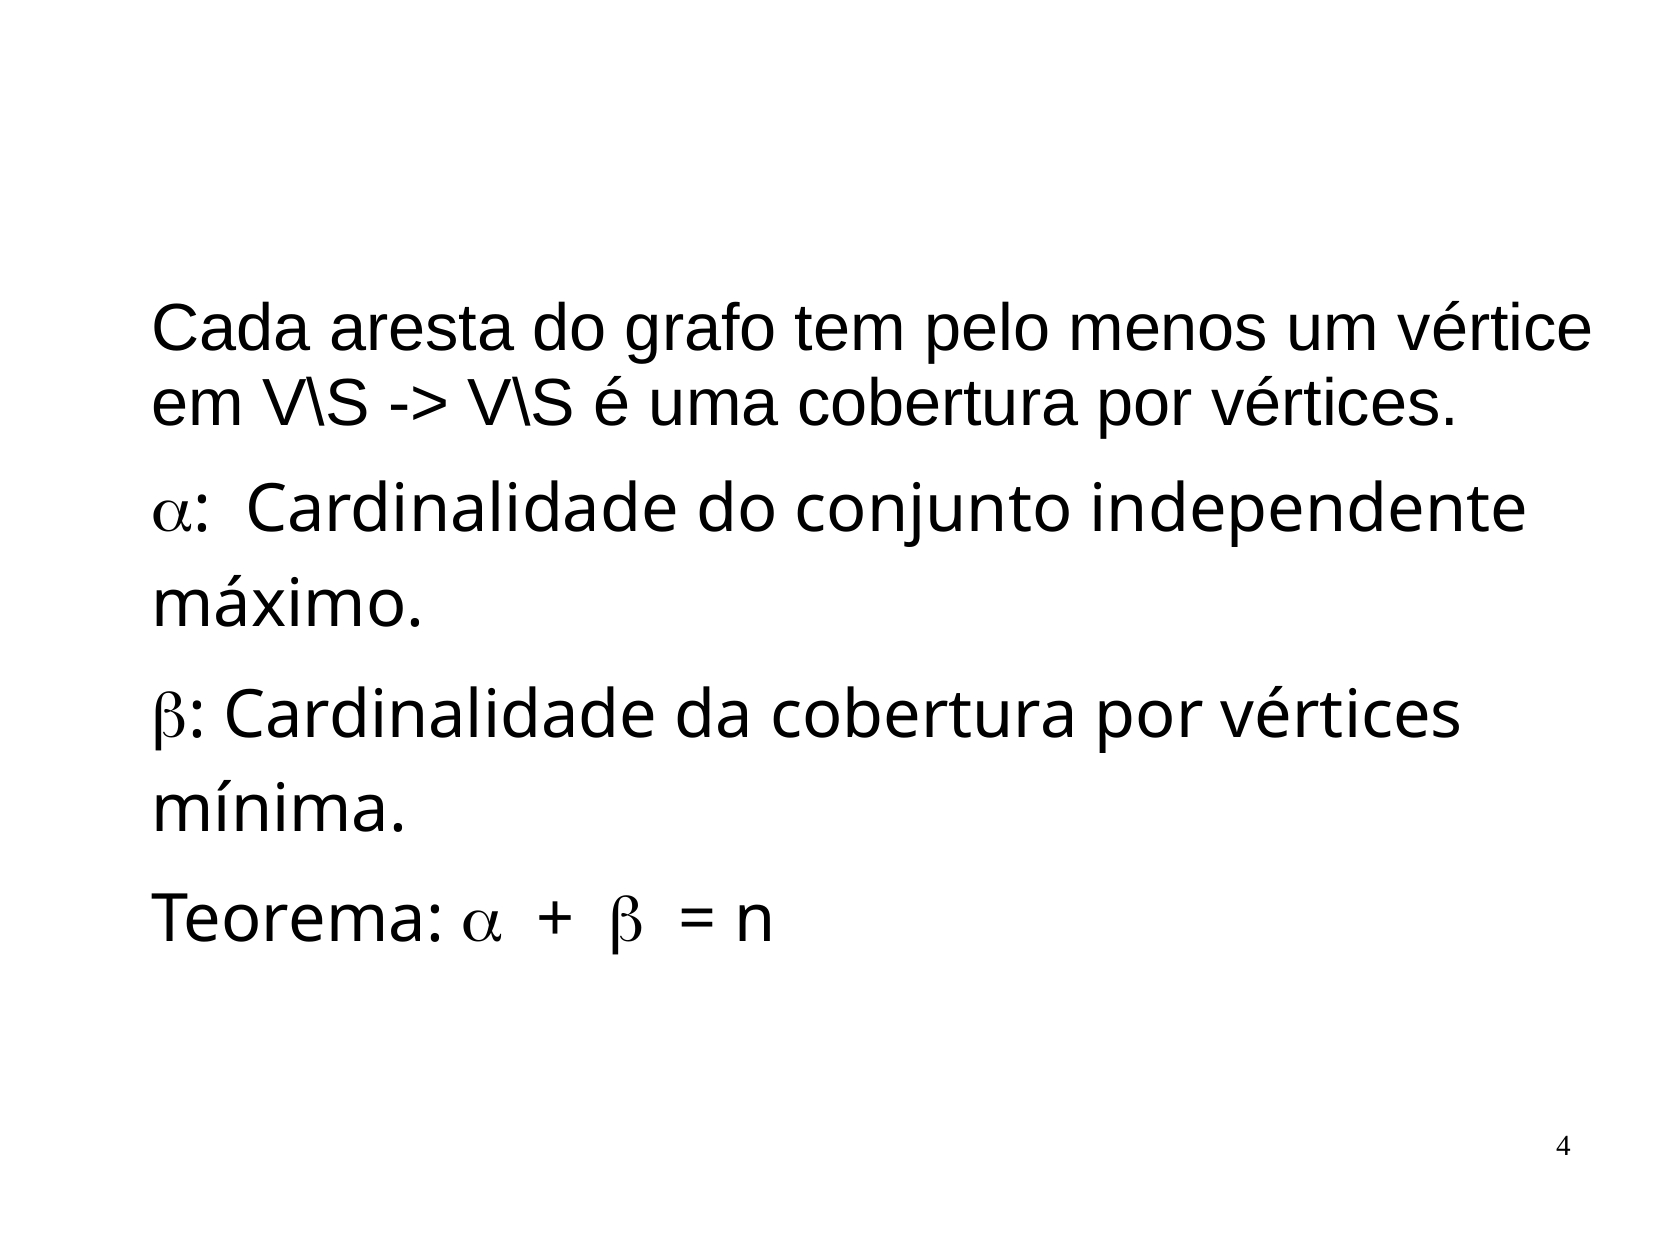

#
Cada aresta do grafo tem pelo menos um vértice em V\S -> V\S é uma cobertura por vértices.
:Cardinalidade do conjunto independente máximo.
: Cardinalidade da cobertura por vértices mínima.
Teorema: += n
4